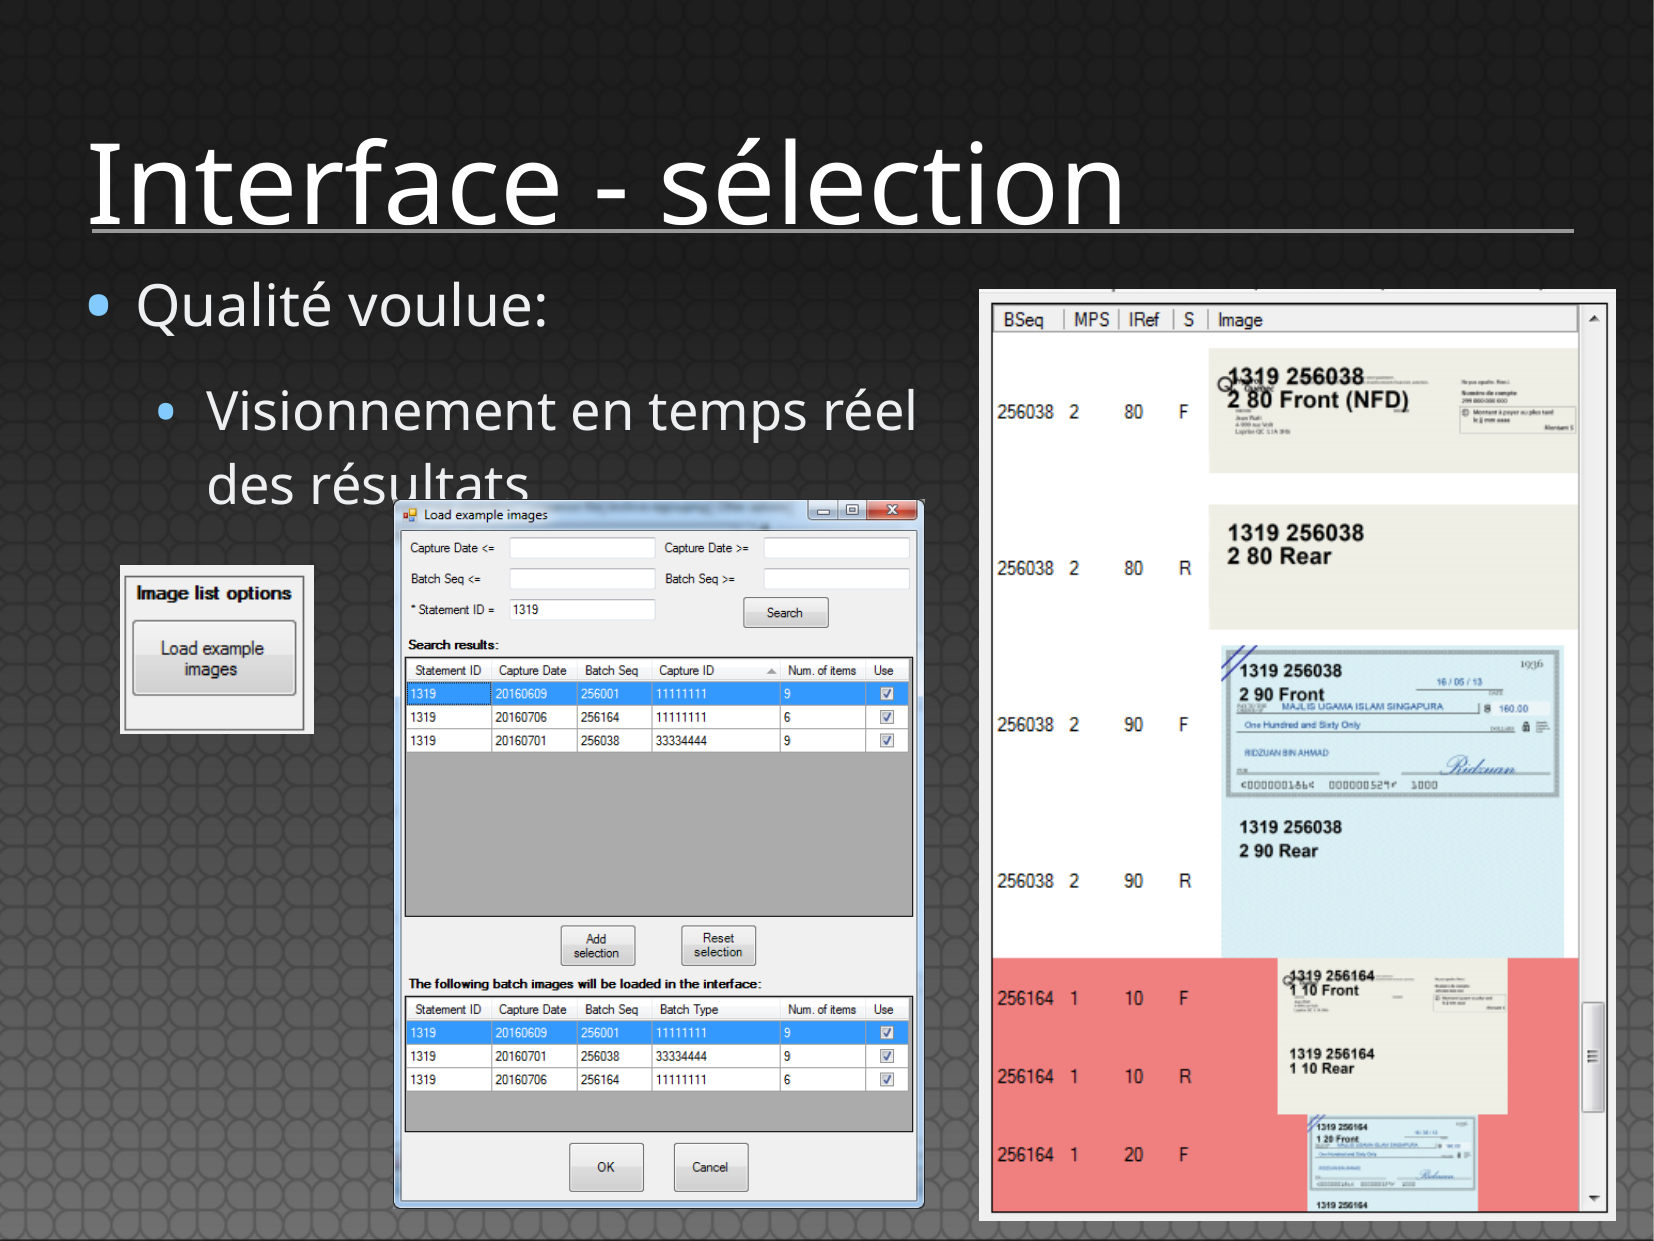

# Interface - sélection
Qualité voulue:
Visionnement en temps réel des résultats